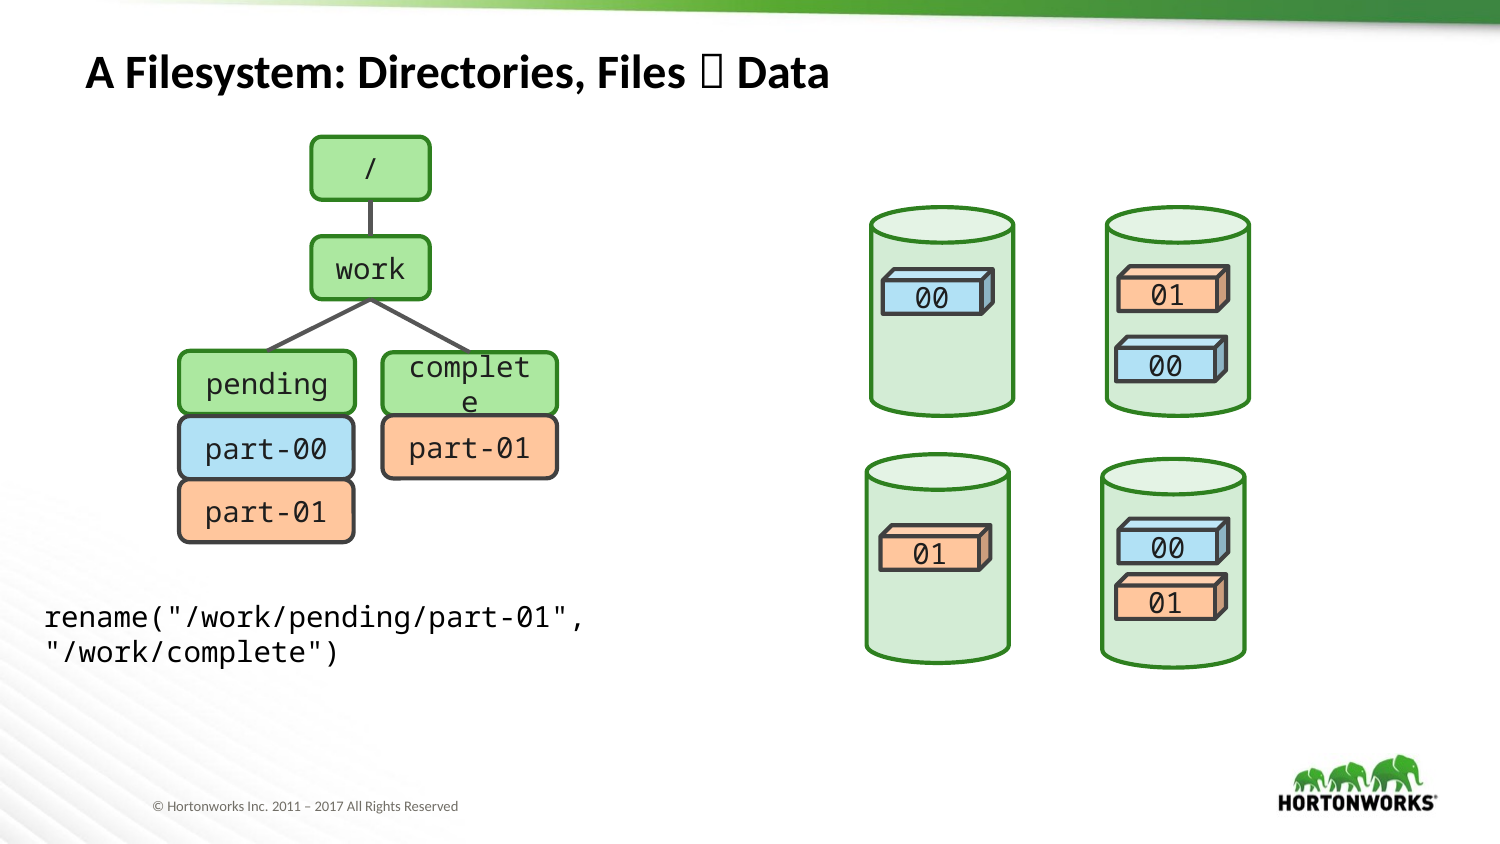

# A Filesystem: Directories, Files  Data
/
work
01
00
00
pending
complete
part-01
part-00
part-01
00
01
01
rename("/work/pending/part-01", "/work/complete")